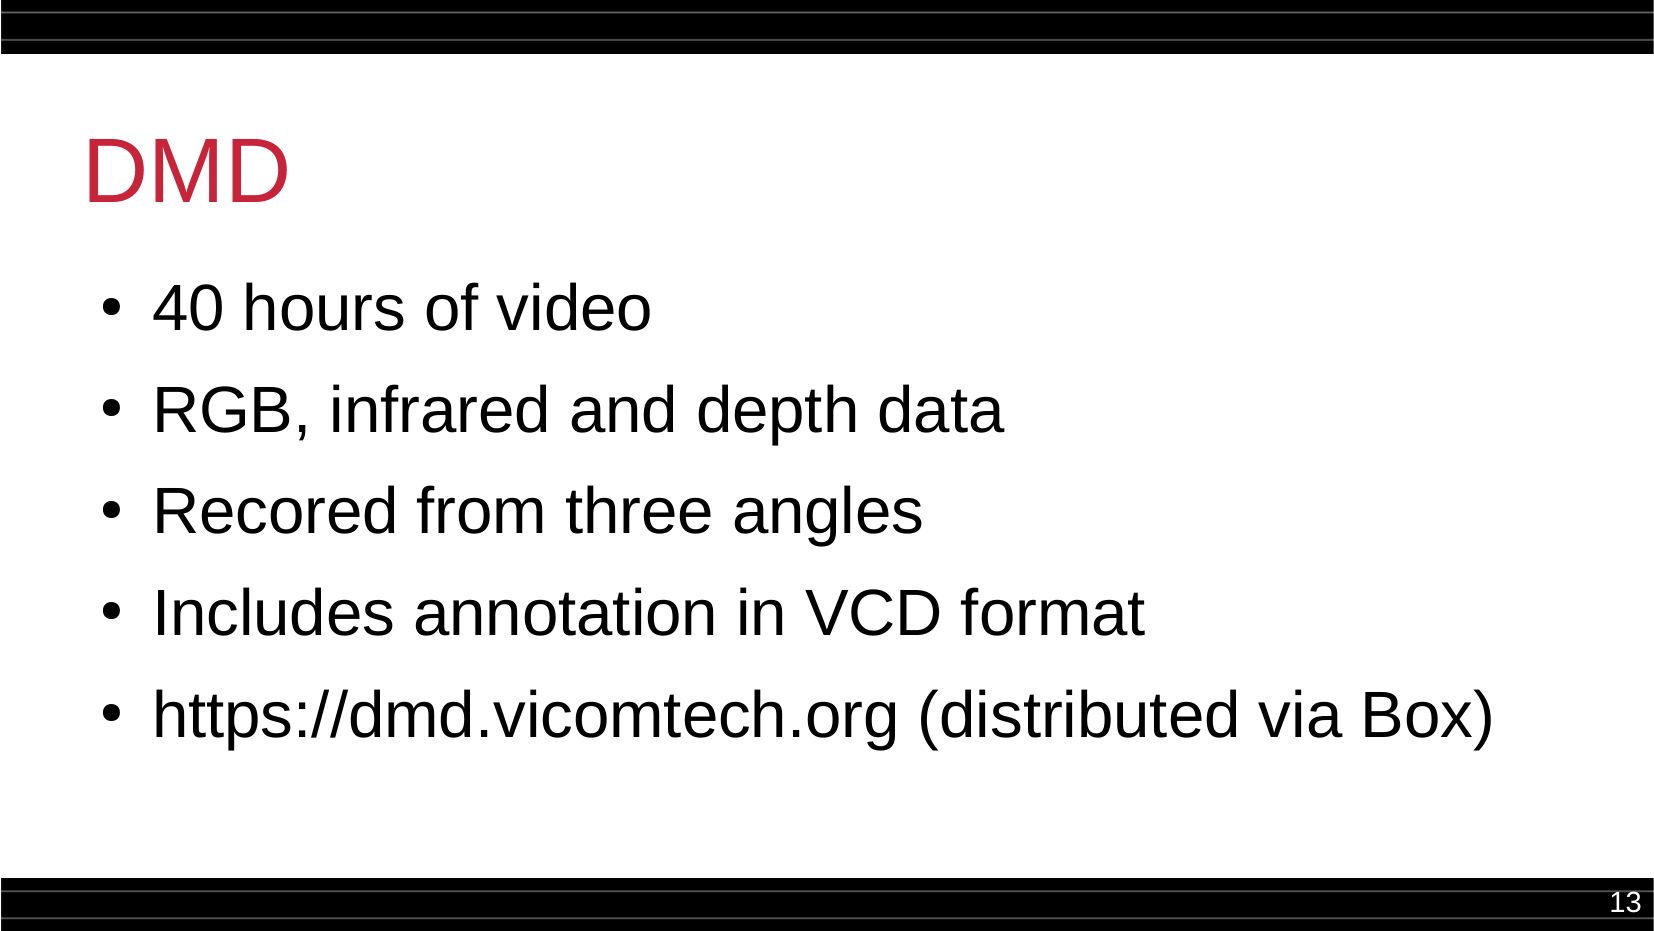

# DMD
40 hours of video
RGB, infrared and depth data
Recored from three angles
Includes annotation in VCD format
https://dmd.vicomtech.org (distributed via Box)